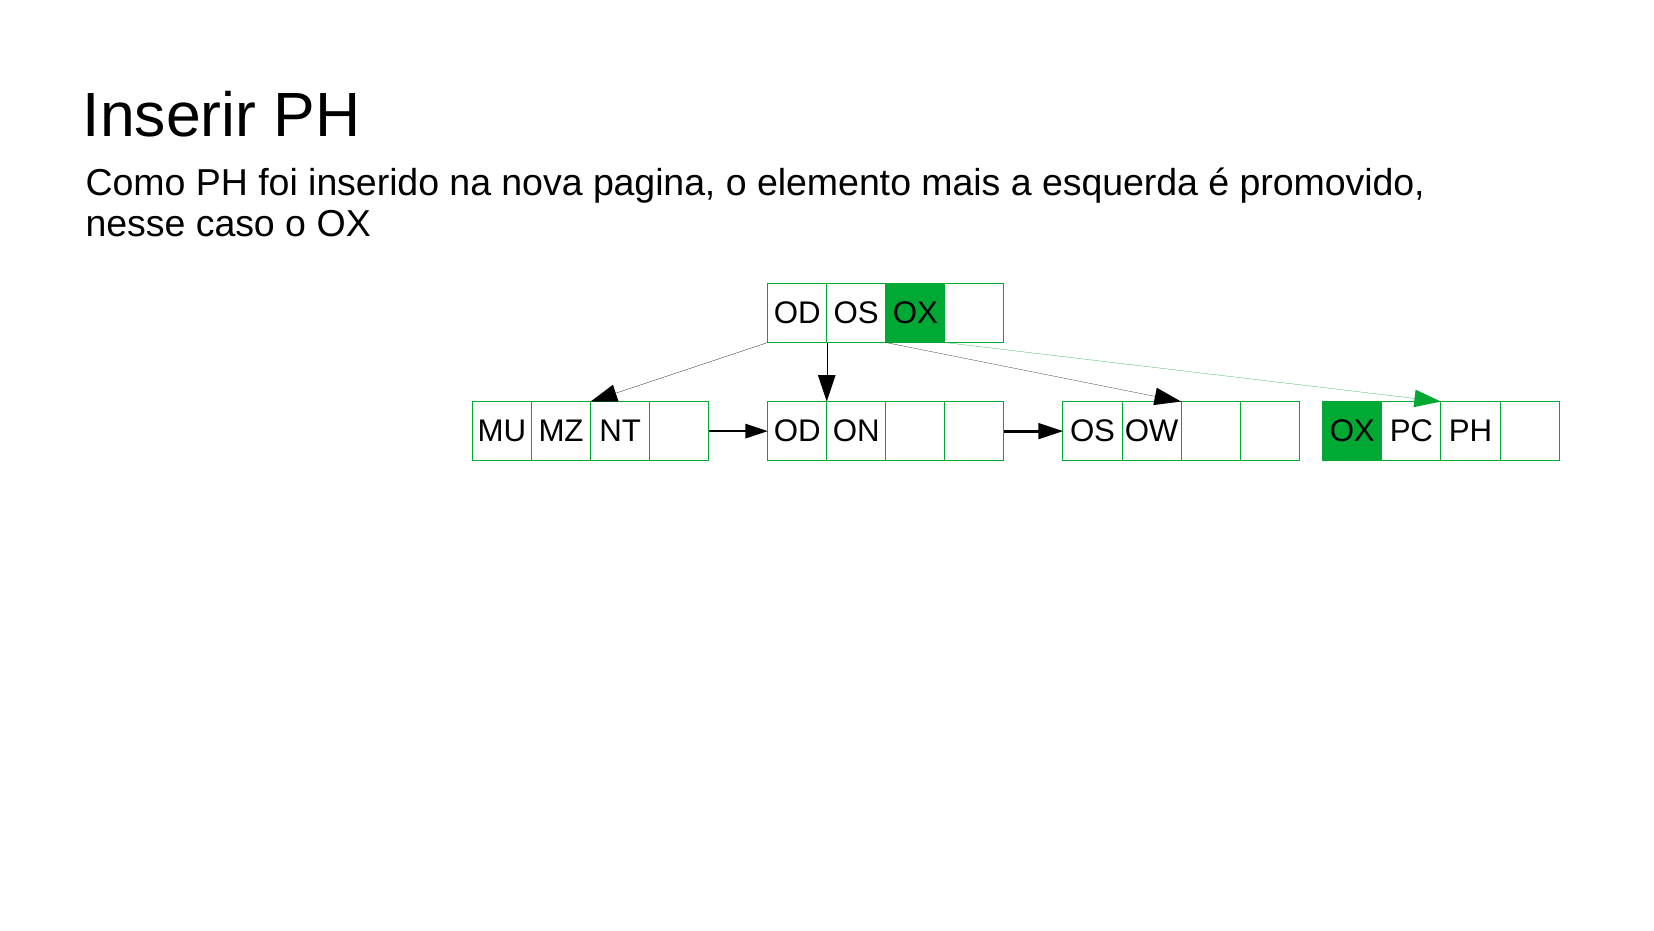

# Inserir PH
Como PH foi inserido na nova pagina, o elemento mais a esquerda é promovido, nesse caso o OX
OD
OS
OX
MU
MZ
NT
OD
ON
OS
OW
OX
PC
PH